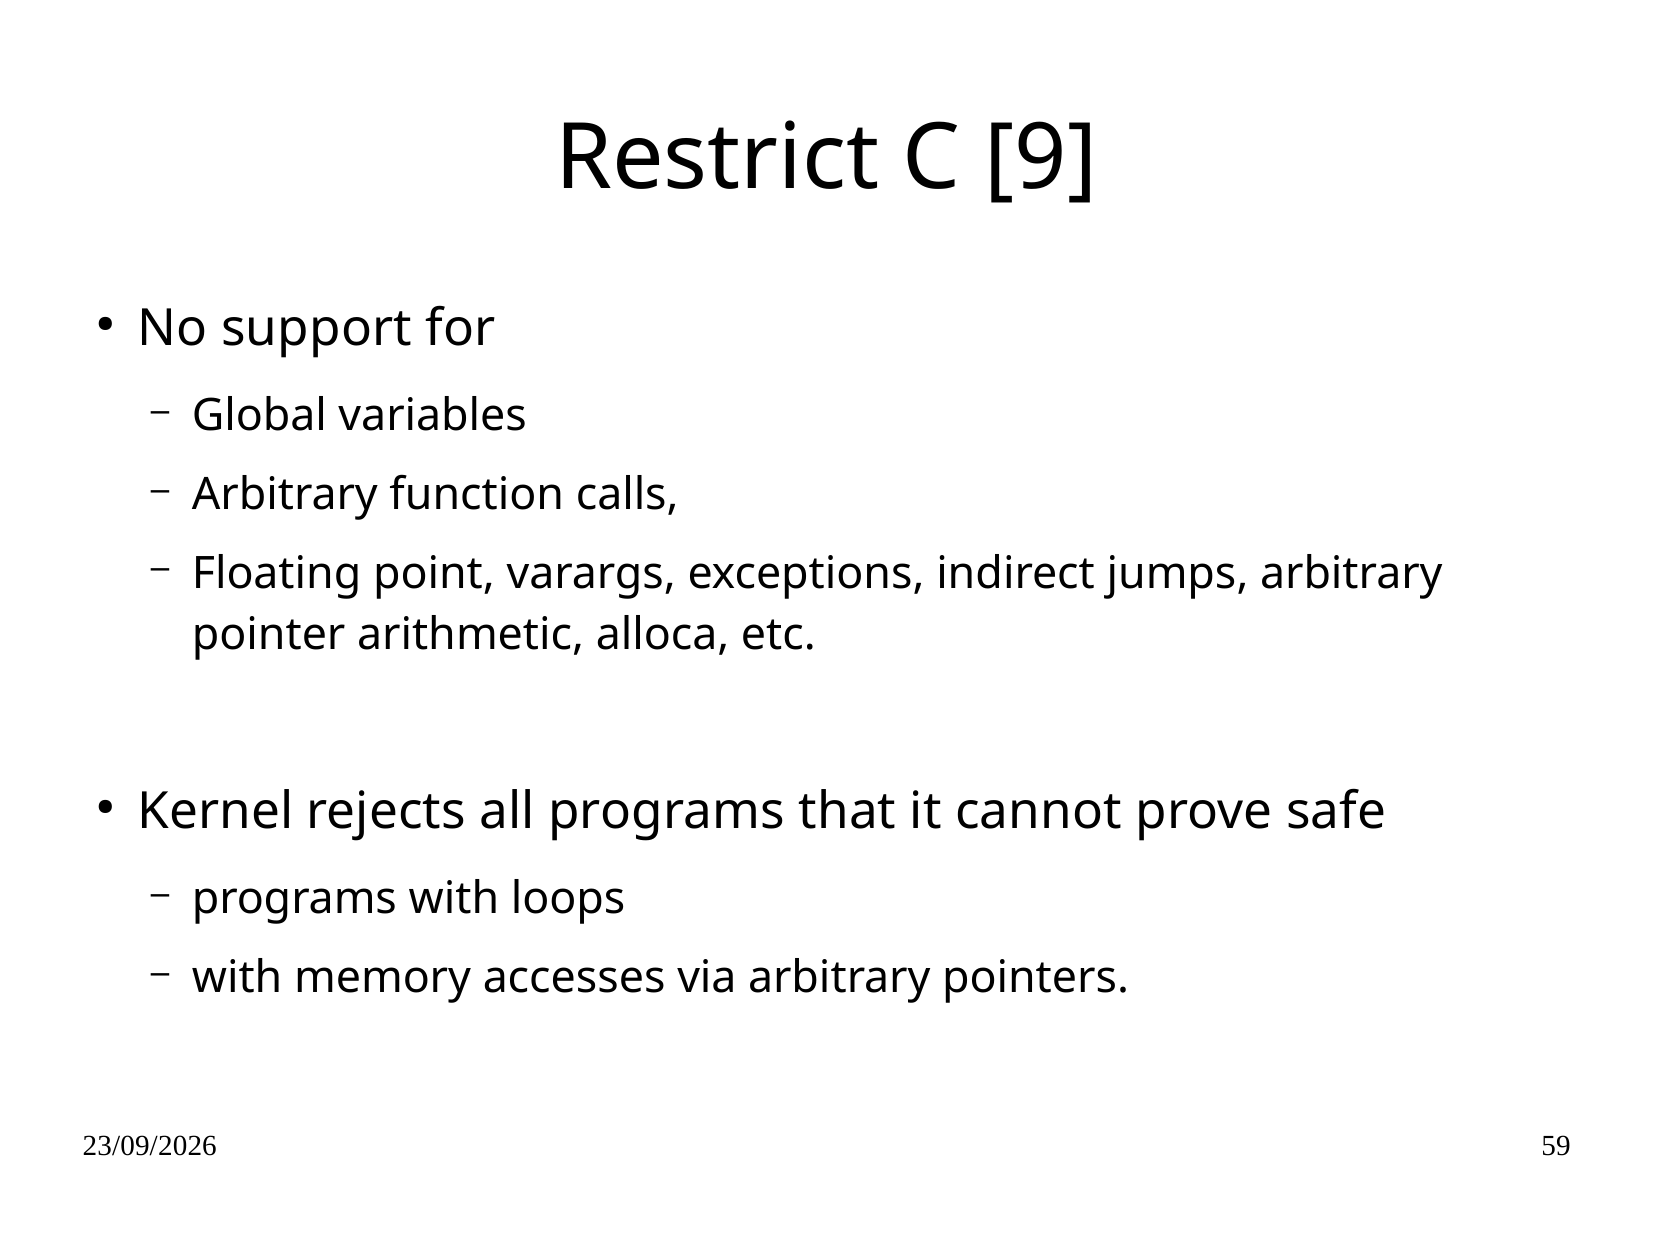

# Restrict C [9]
No support for
Global variables
Arbitrary function calls,
Floating point, varargs, exceptions, indirect jumps, arbitrary pointer arithmetic, alloca, etc.
Kernel rejects all programs that it cannot prove safe
programs with loops
with memory accesses via arbitrary pointers.
59